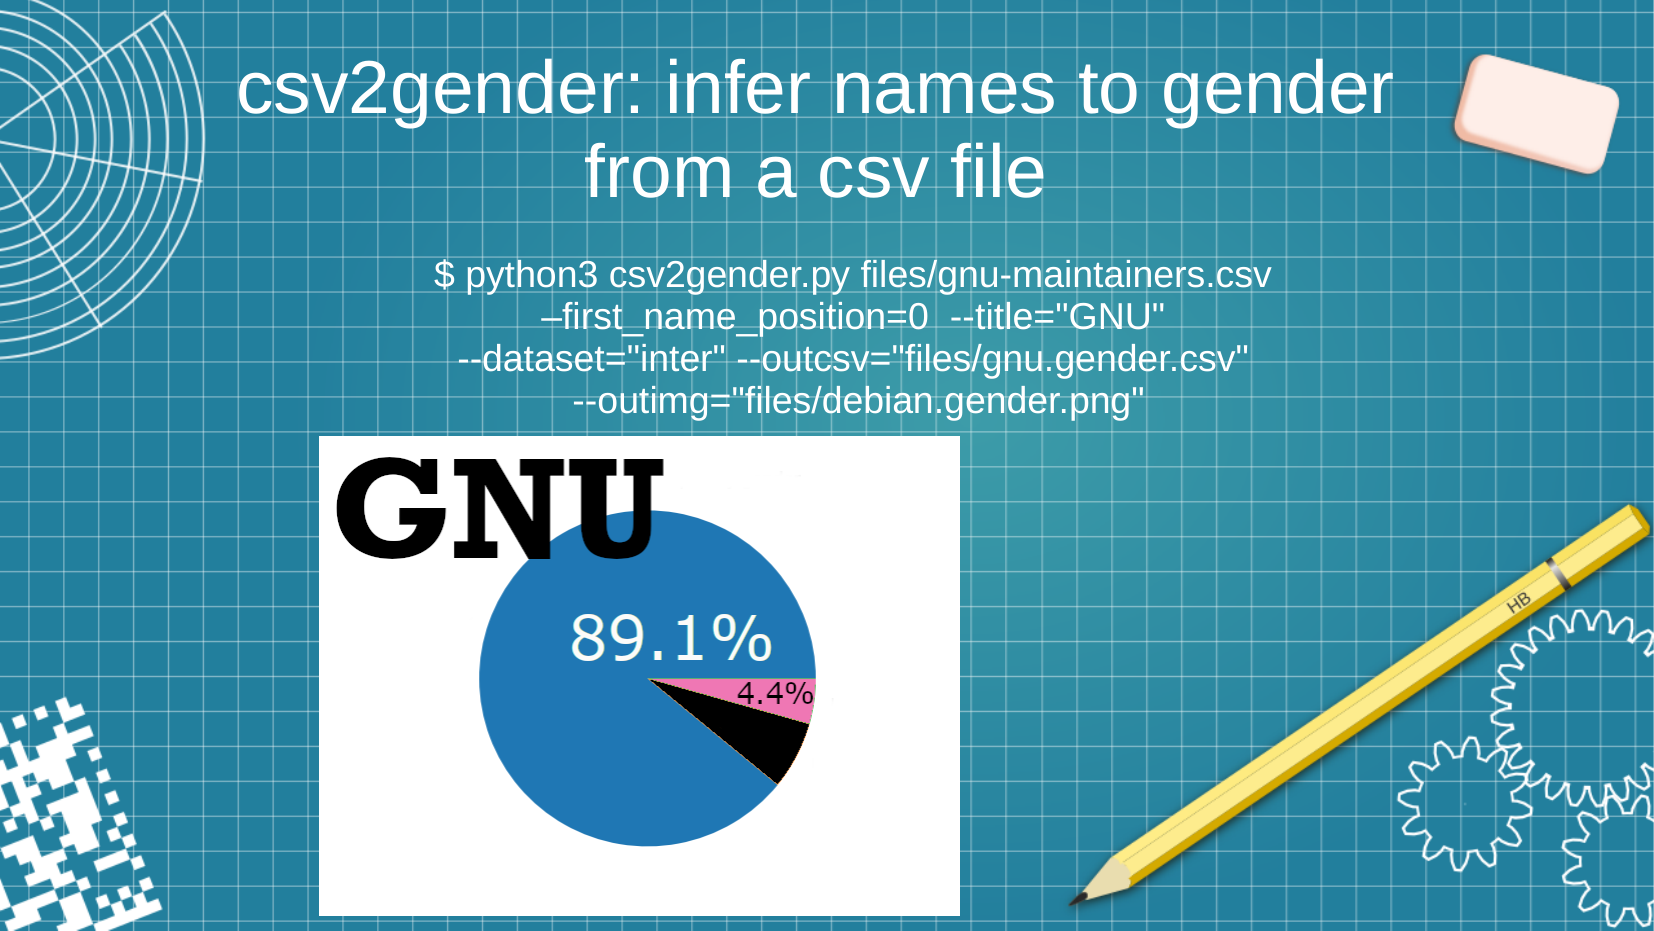

# csv2gender: infer names to gender from a csv file
$ python3 csv2gender.py files/gnu-maintainers.csv
–first_name_position=0 --title="GNU"
--dataset="inter" --outcsv="files/gnu.gender.csv" --outimg="files/debian.gender.png"